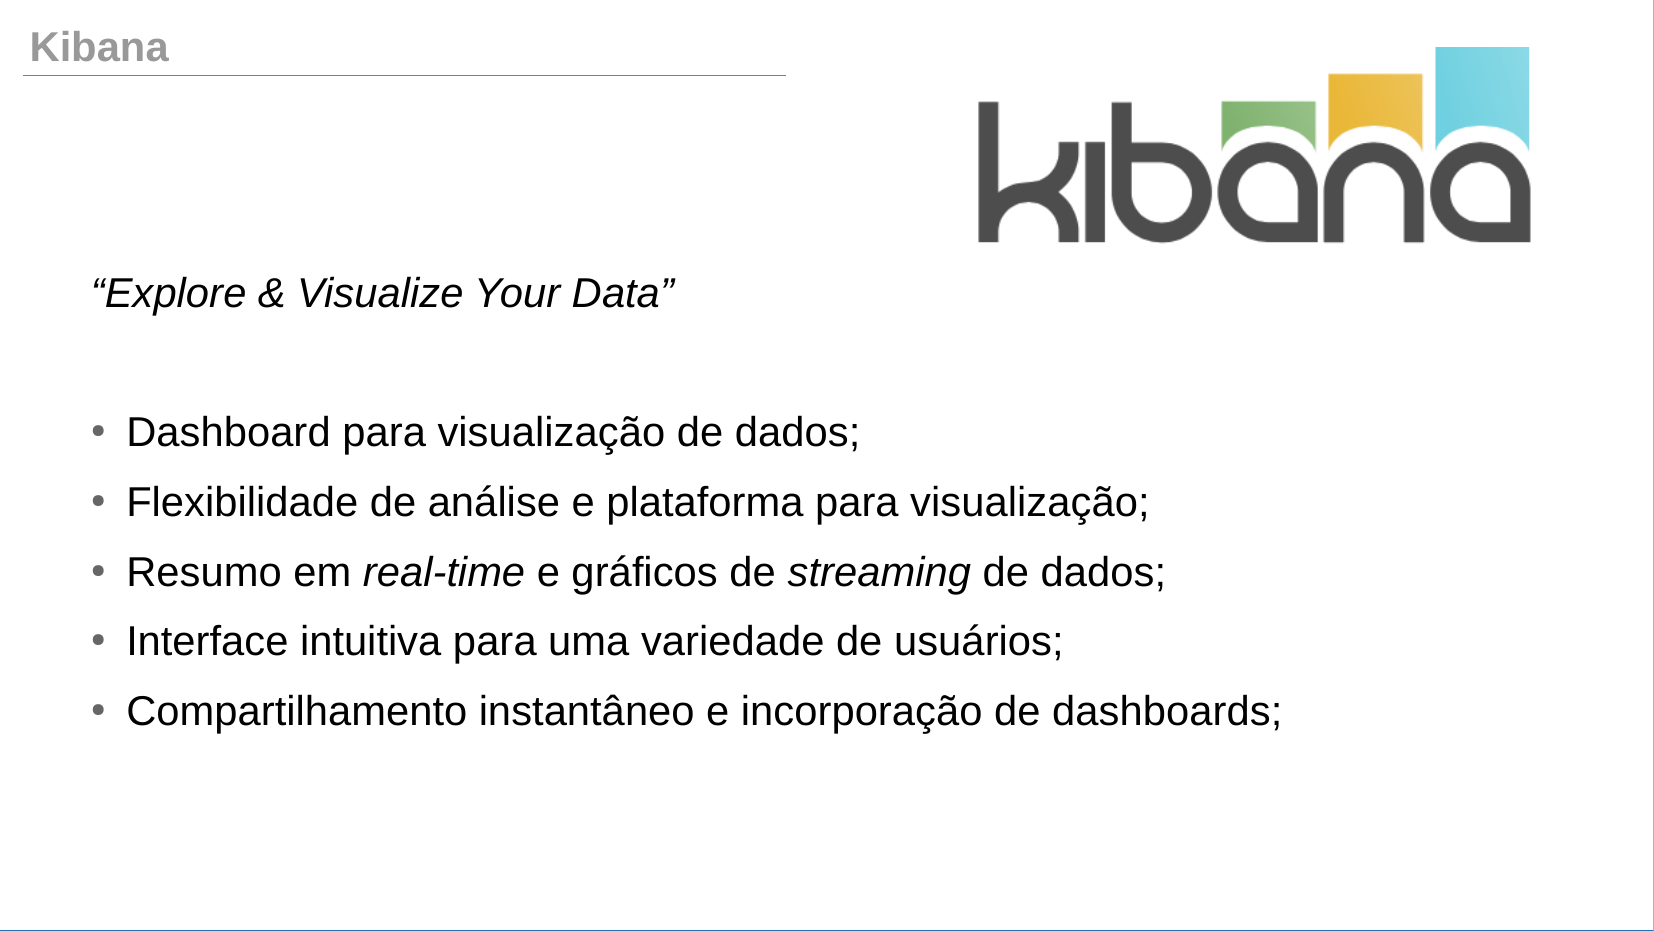

# Kibana
“Explore & Visualize Your Data”
Dashboard para visualização de dados;
Flexibilidade de análise e plataforma para visualização;
Resumo em real-time e gráficos de streaming de dados;
Interface intuitiva para uma variedade de usuários;
Compartilhamento instantâneo e incorporação de dashboards;